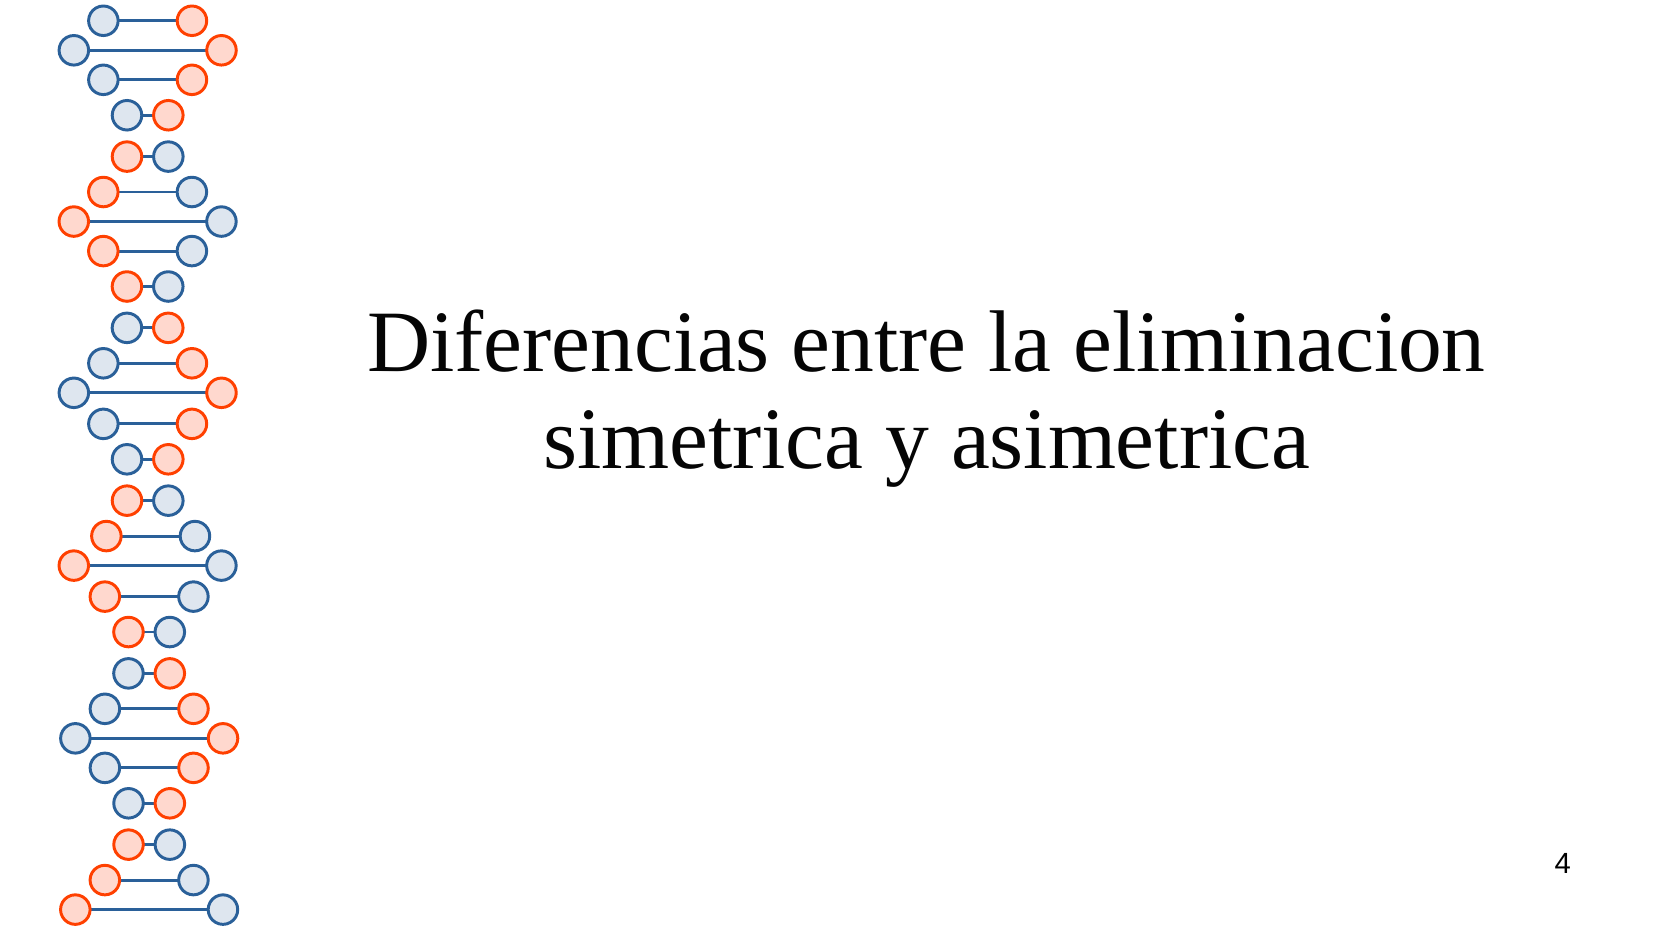

# Diferencias entre la eliminacion simetrica y asimetrica
4